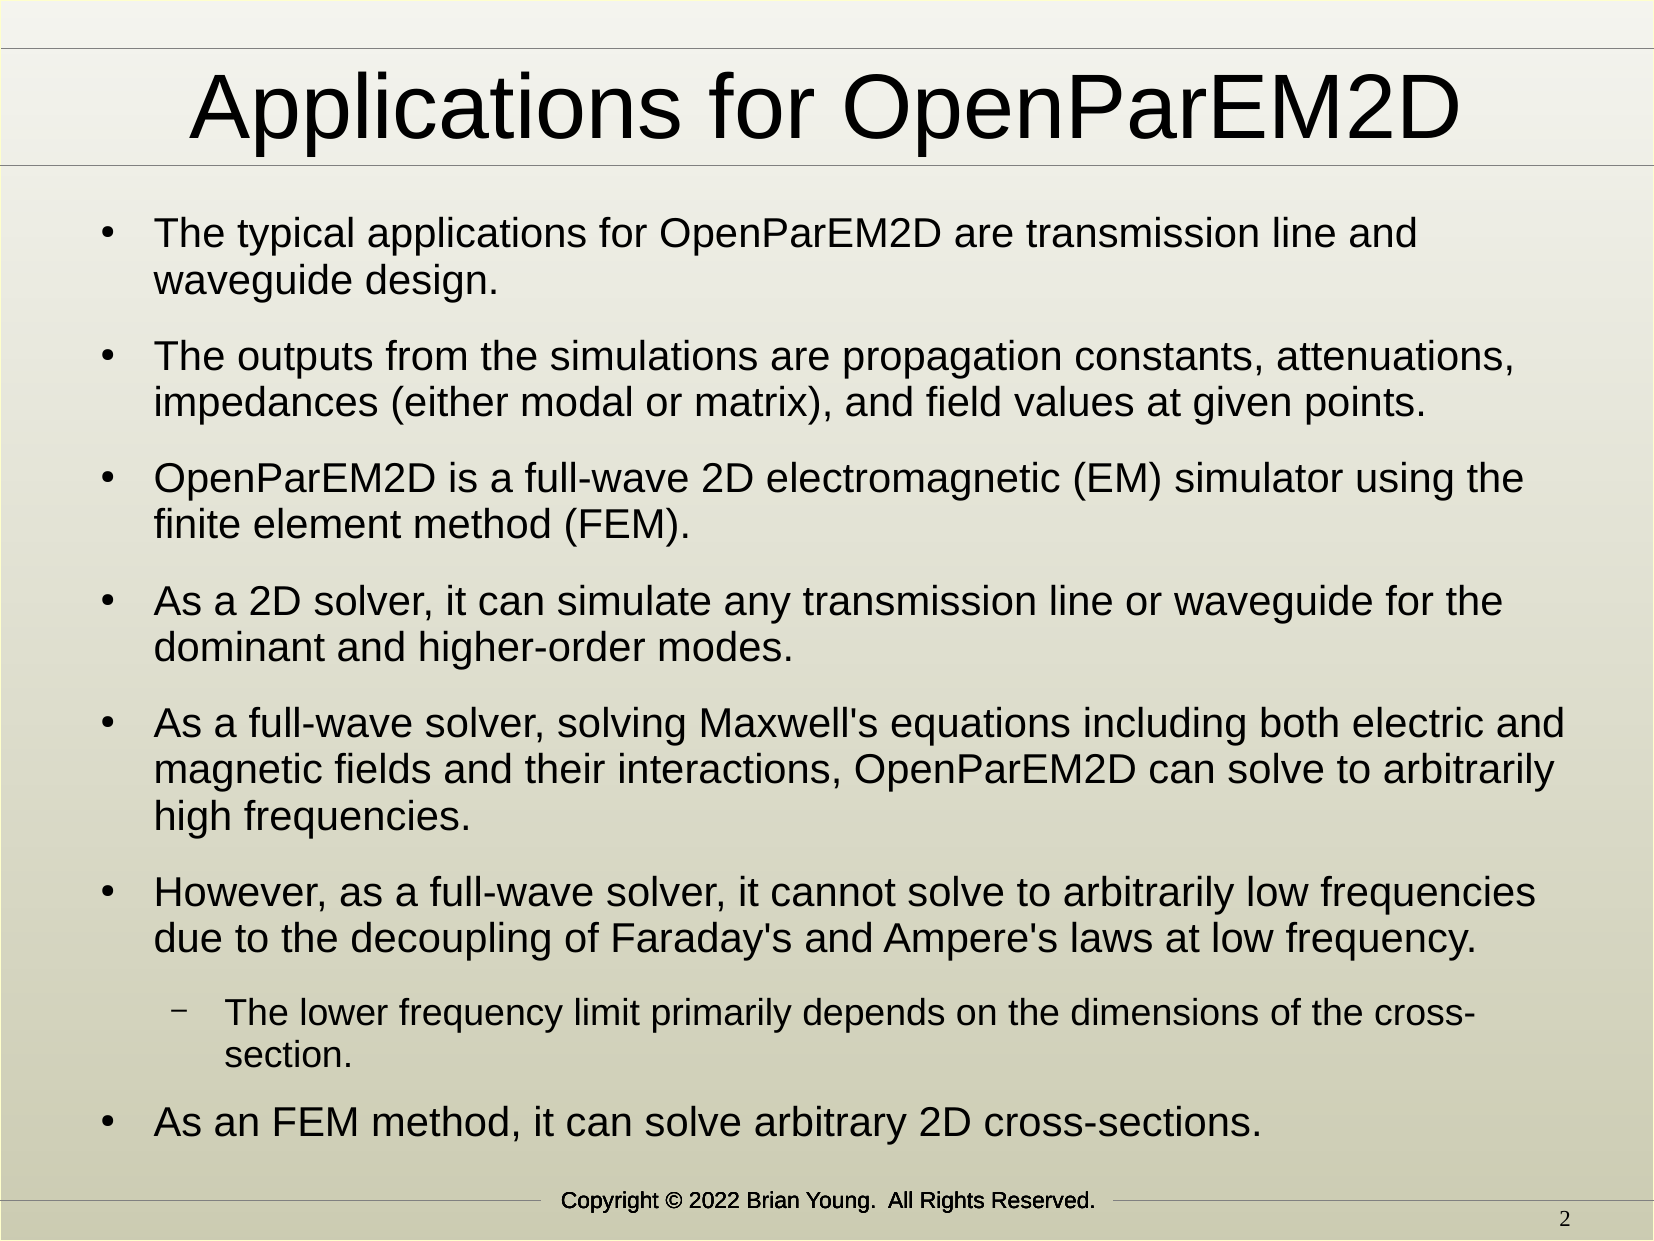

# Applications for OpenParEM2D
The typical applications for OpenParEM2D are transmission line and waveguide design.
The outputs from the simulations are propagation constants, attenuations, impedances (either modal or matrix), and field values at given points.
OpenParEM2D is a full-wave 2D electromagnetic (EM) simulator using the finite element method (FEM).
As a 2D solver, it can simulate any transmission line or waveguide for the dominant and higher-order modes.
As a full-wave solver, solving Maxwell's equations including both electric and magnetic fields and their interactions, OpenParEM2D can solve to arbitrarily high frequencies.
However, as a full-wave solver, it cannot solve to arbitrarily low frequencies due to the decoupling of Faraday's and Ampere's laws at low frequency.
The lower frequency limit primarily depends on the dimensions of the cross-section.
As an FEM method, it can solve arbitrary 2D cross-sections.
2